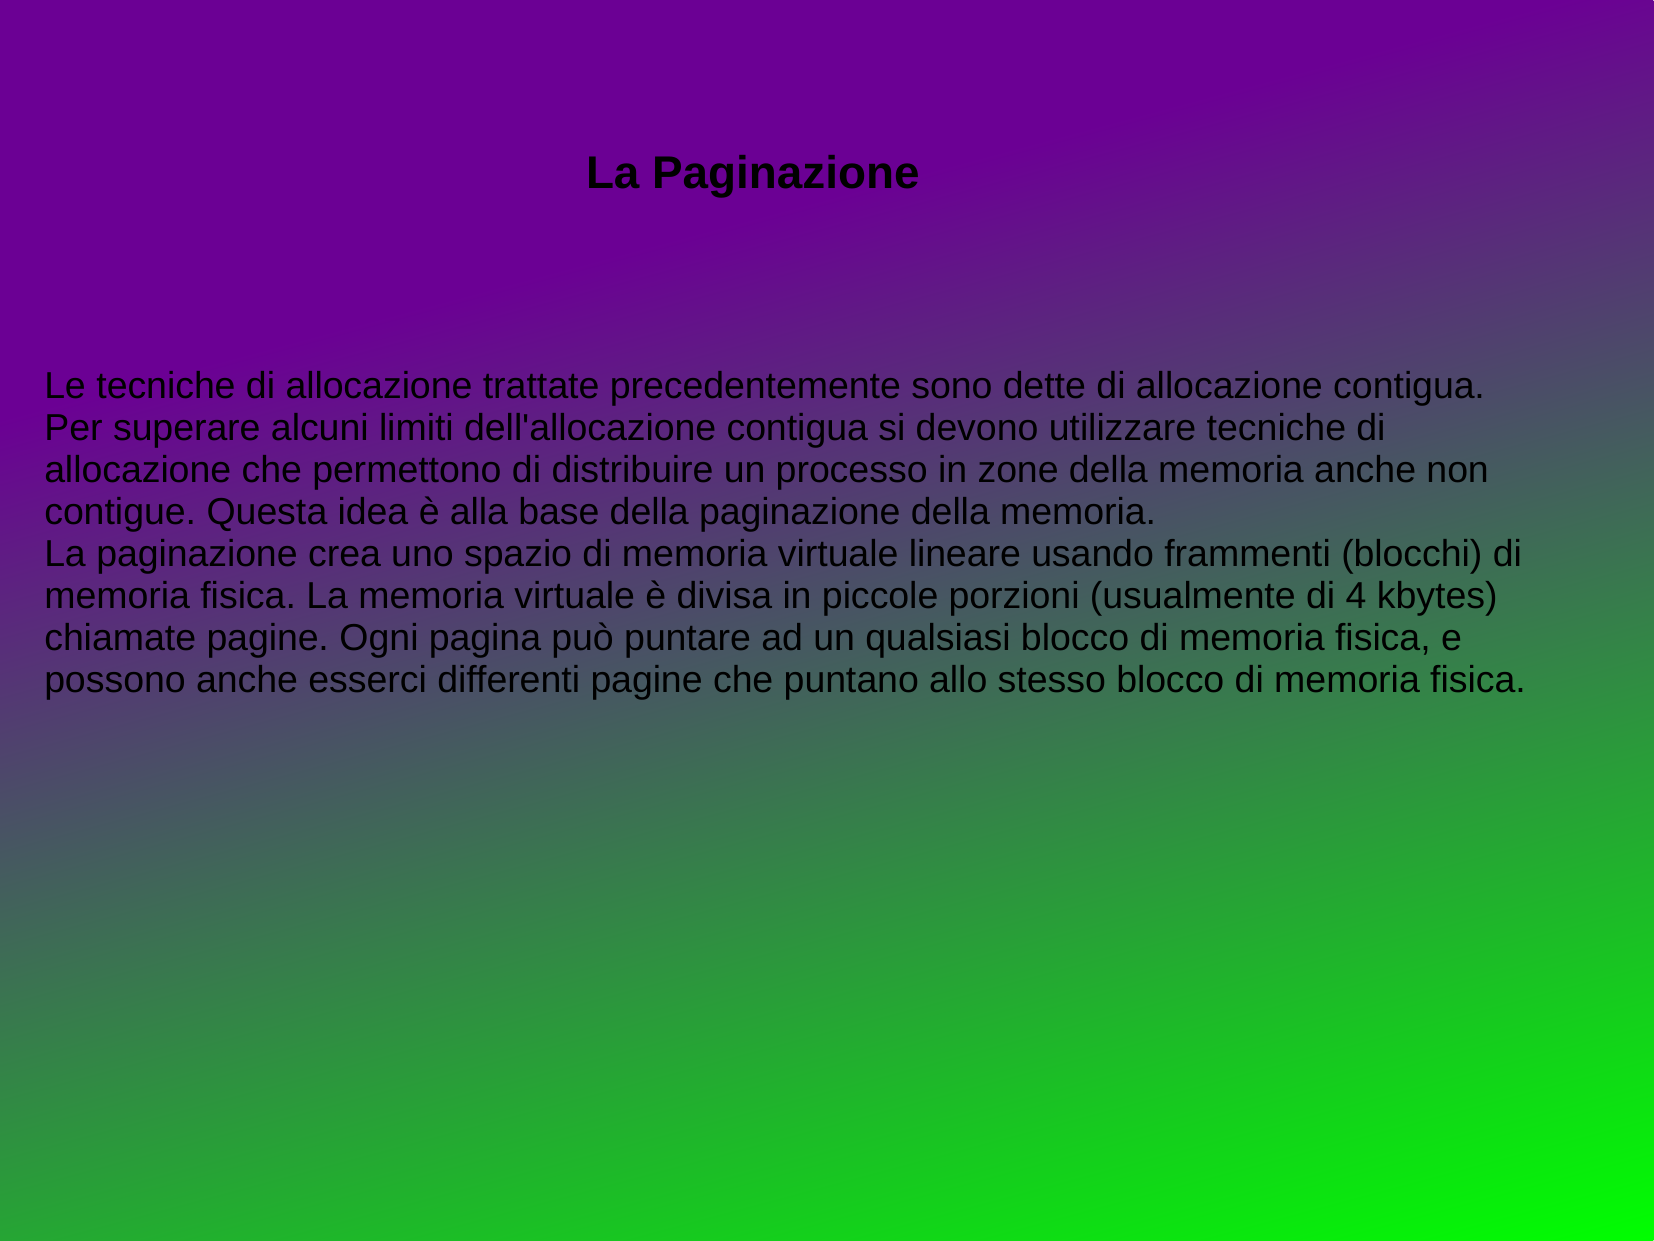

La Paginazione
Le tecniche di allocazione trattate precedentemente sono dette di allocazione contigua. Per superare alcuni limiti dell'allocazione contigua si devono utilizzare tecniche di allocazione che permettono di distribuire un processo in zone della memoria anche non contigue. Questa idea è alla base della paginazione della memoria.
La paginazione crea uno spazio di memoria virtuale lineare usando frammenti (blocchi) di memoria fisica. La memoria virtuale è divisa in piccole porzioni (usualmente di 4 kbytes) chiamate pagine. Ogni pagina può puntare ad un qualsiasi blocco di memoria fisica, e possono anche esserci differenti pagine che puntano allo stesso blocco di memoria fisica.